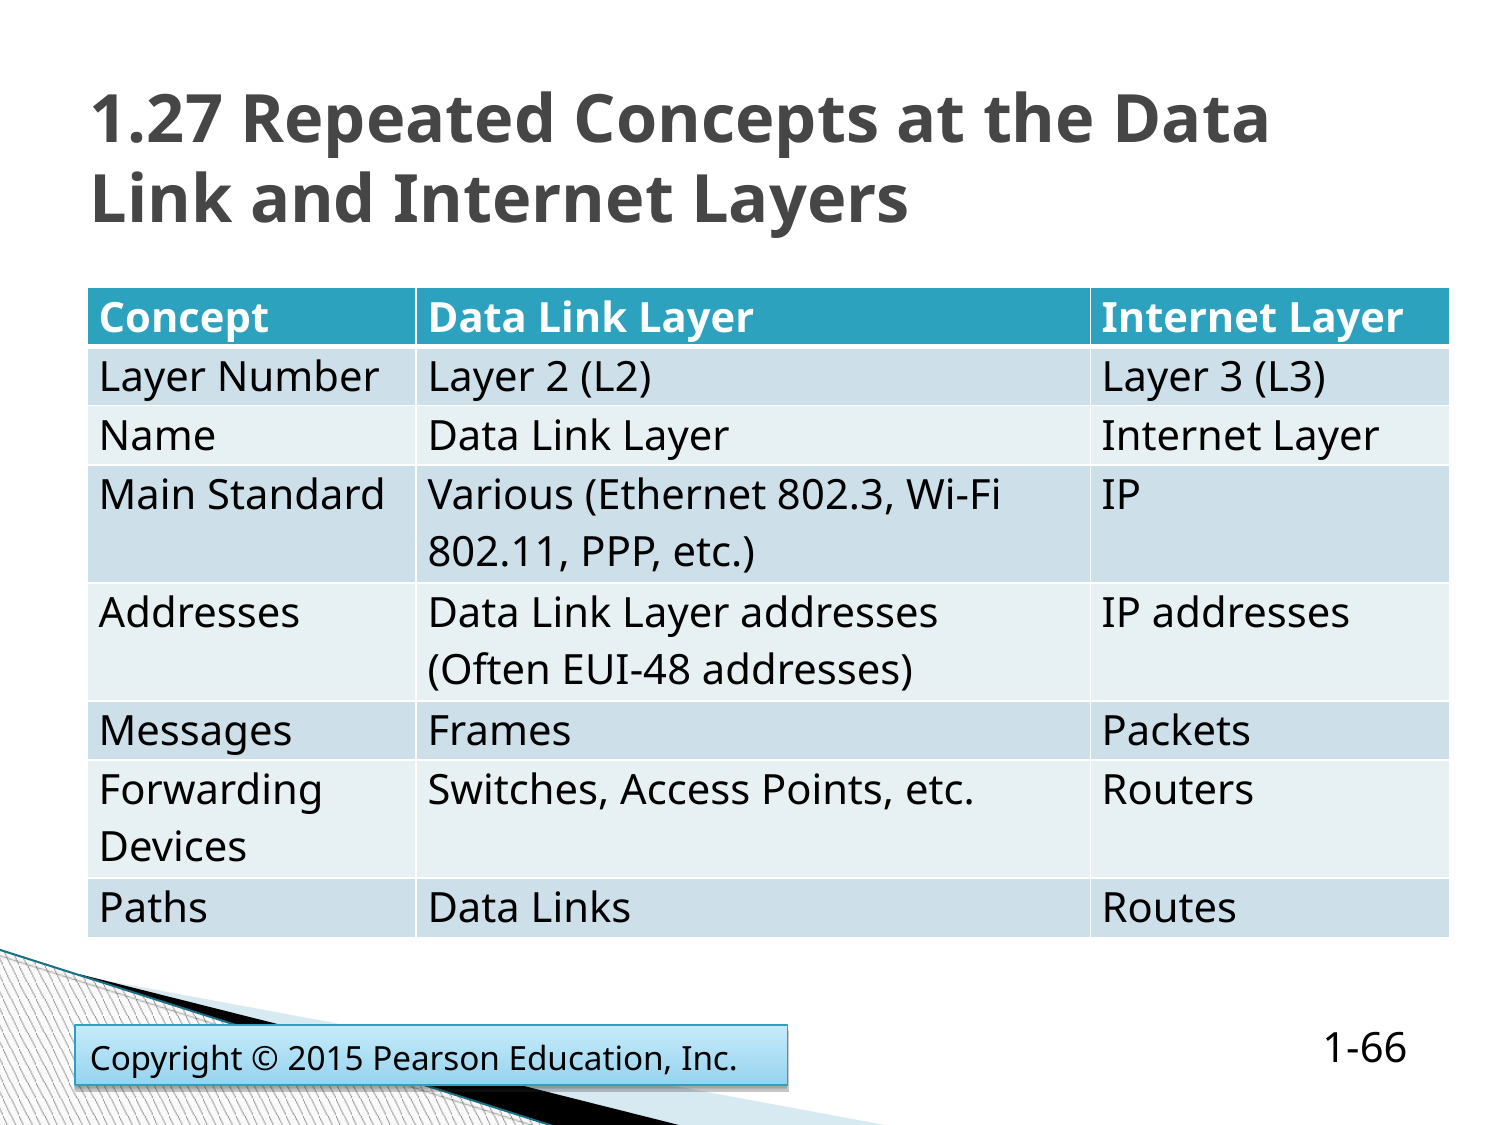

# 1.27 Repeated Concepts at the Data Link and Internet Layers
| Concept | Data Link Layer | Internet Layer |
| --- | --- | --- |
| Layer Number | Layer 2 (L2) | Layer 3 (L3) |
| Name | Data Link Layer | Internet Layer |
| Main Standard | Various (Ethernet 802.3, Wi-Fi 802.11, PPP, etc.) | IP |
| Addresses | Data Link Layer addresses (Often EUI-48 addresses) | IP addresses |
| Messages | Frames | Packets |
| Forwarding Devices | Switches, Access Points, etc. | Routers |
| Paths | Data Links | Routes |
Copyright © 2015 Pearson Education, Inc.